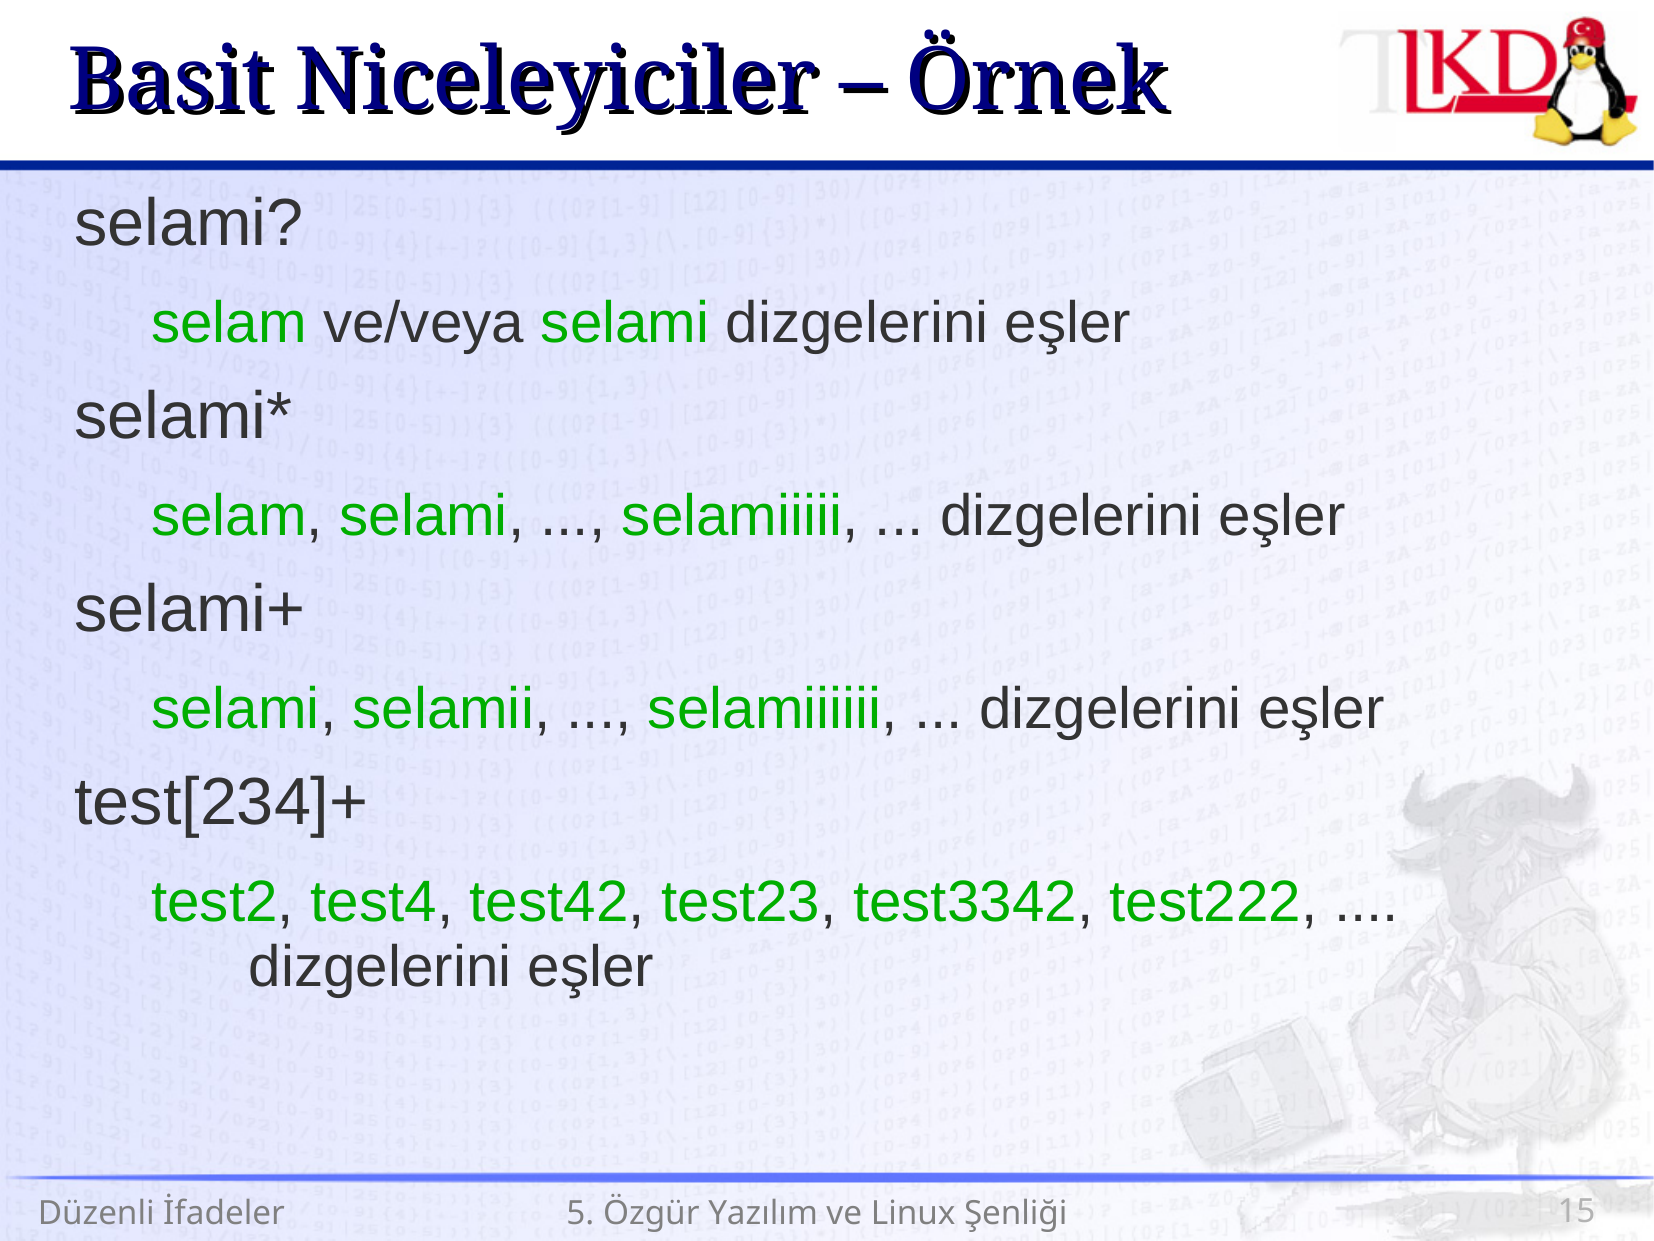

# Basit Niceleyiciler – Örnek
selami?
selam ve/veya selami dizgelerini eşler
selami*
selam, selami, ..., selamiiiii, ... dizgelerini eşler
selami+
selami, selamii, ..., selamiiiiii, ... dizgelerini eşler
test[234]+
test2, test4, test42, test23, test3342, test222, .... dizgelerini eşler